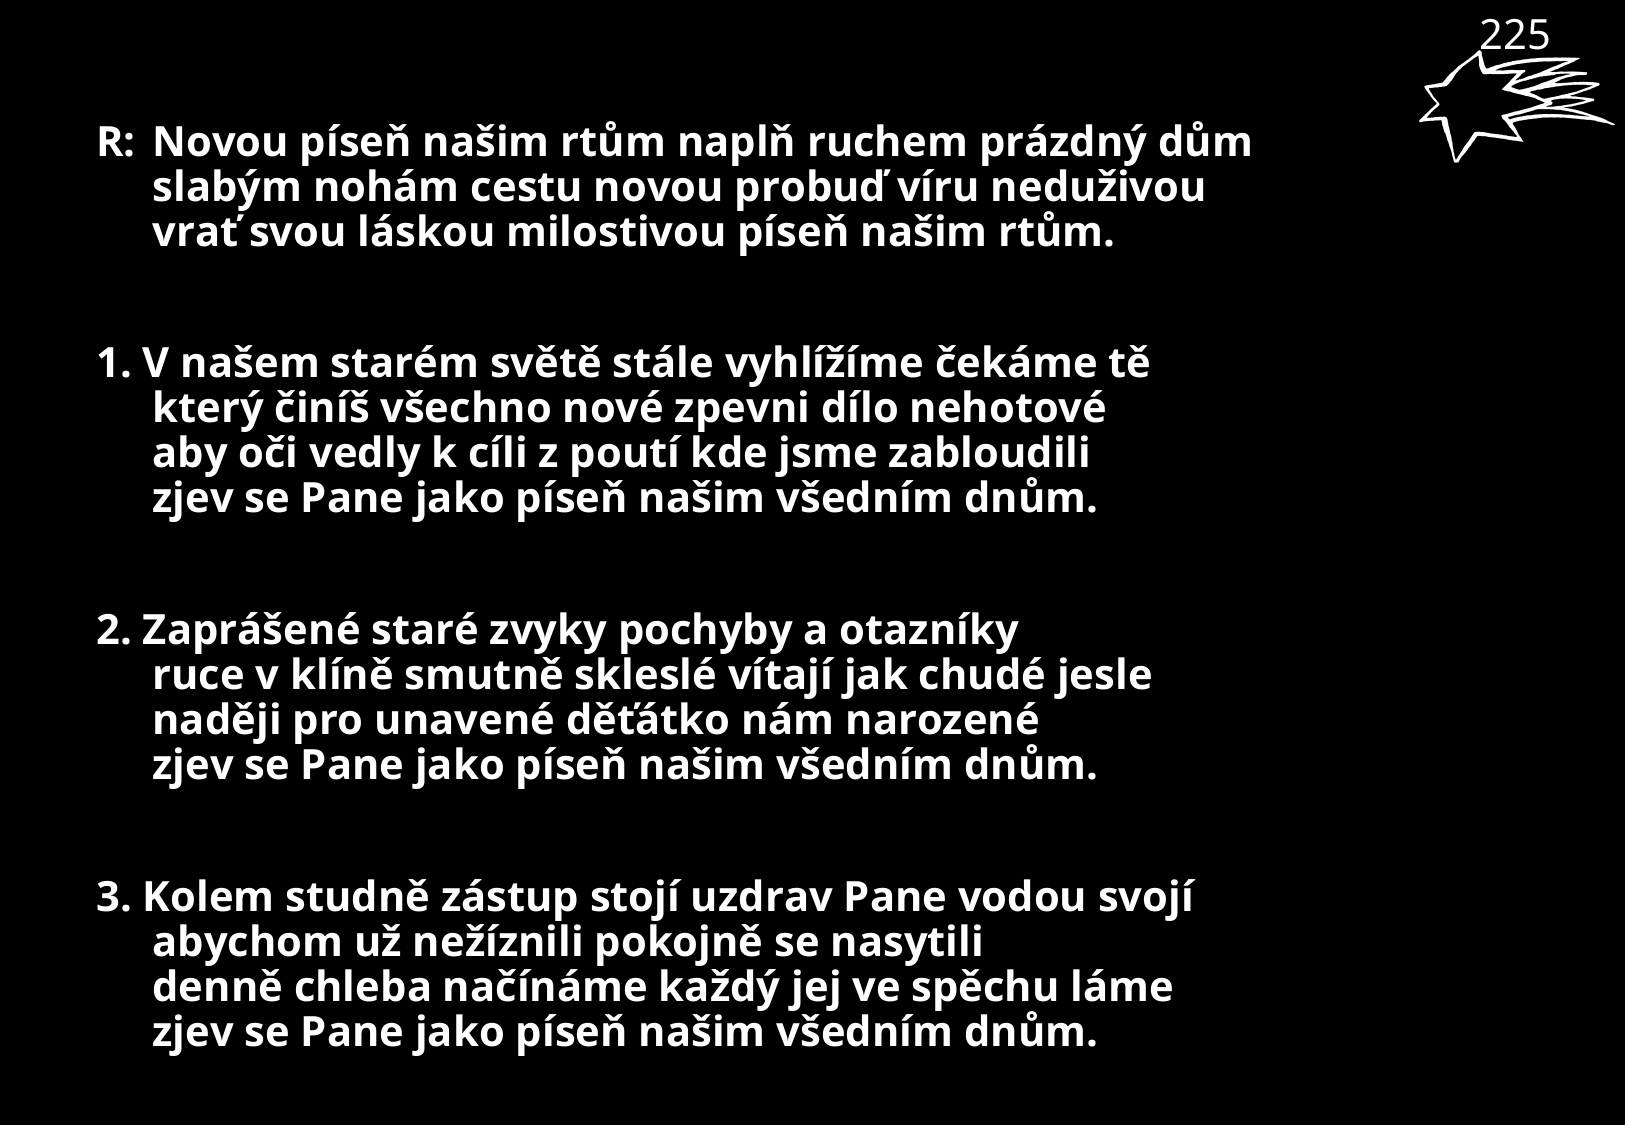

225
# R:	Novou píseň našim rtům naplň ruchem prázdný dům slabým nohám cestu novou probuď víru neduživou vrať svou láskou milostivou píseň našim rtům.
1. V našem starém světě stále vyhlížíme čekáme tě
který činíš všechno nové zpevni dílo nehotové
aby oči vedly k cíli z poutí kde jsme zabloudili
zjev se Pane jako píseň našim všedním dnům.
2. Zaprášené staré zvyky pochyby a otazníky
ruce v klíně smutně skleslé vítají jak chudé jesle
naději pro unavené děťátko nám narozené
zjev se Pane jako píseň našim všedním dnům.
3. Kolem studně zástup stojí uzdrav Pane vodou svojí
abychom už nežíznili pokojně se nasytili
denně chleba načínáme každý jej ve spěchu láme
zjev se Pane jako píseň našim všedním dnům.